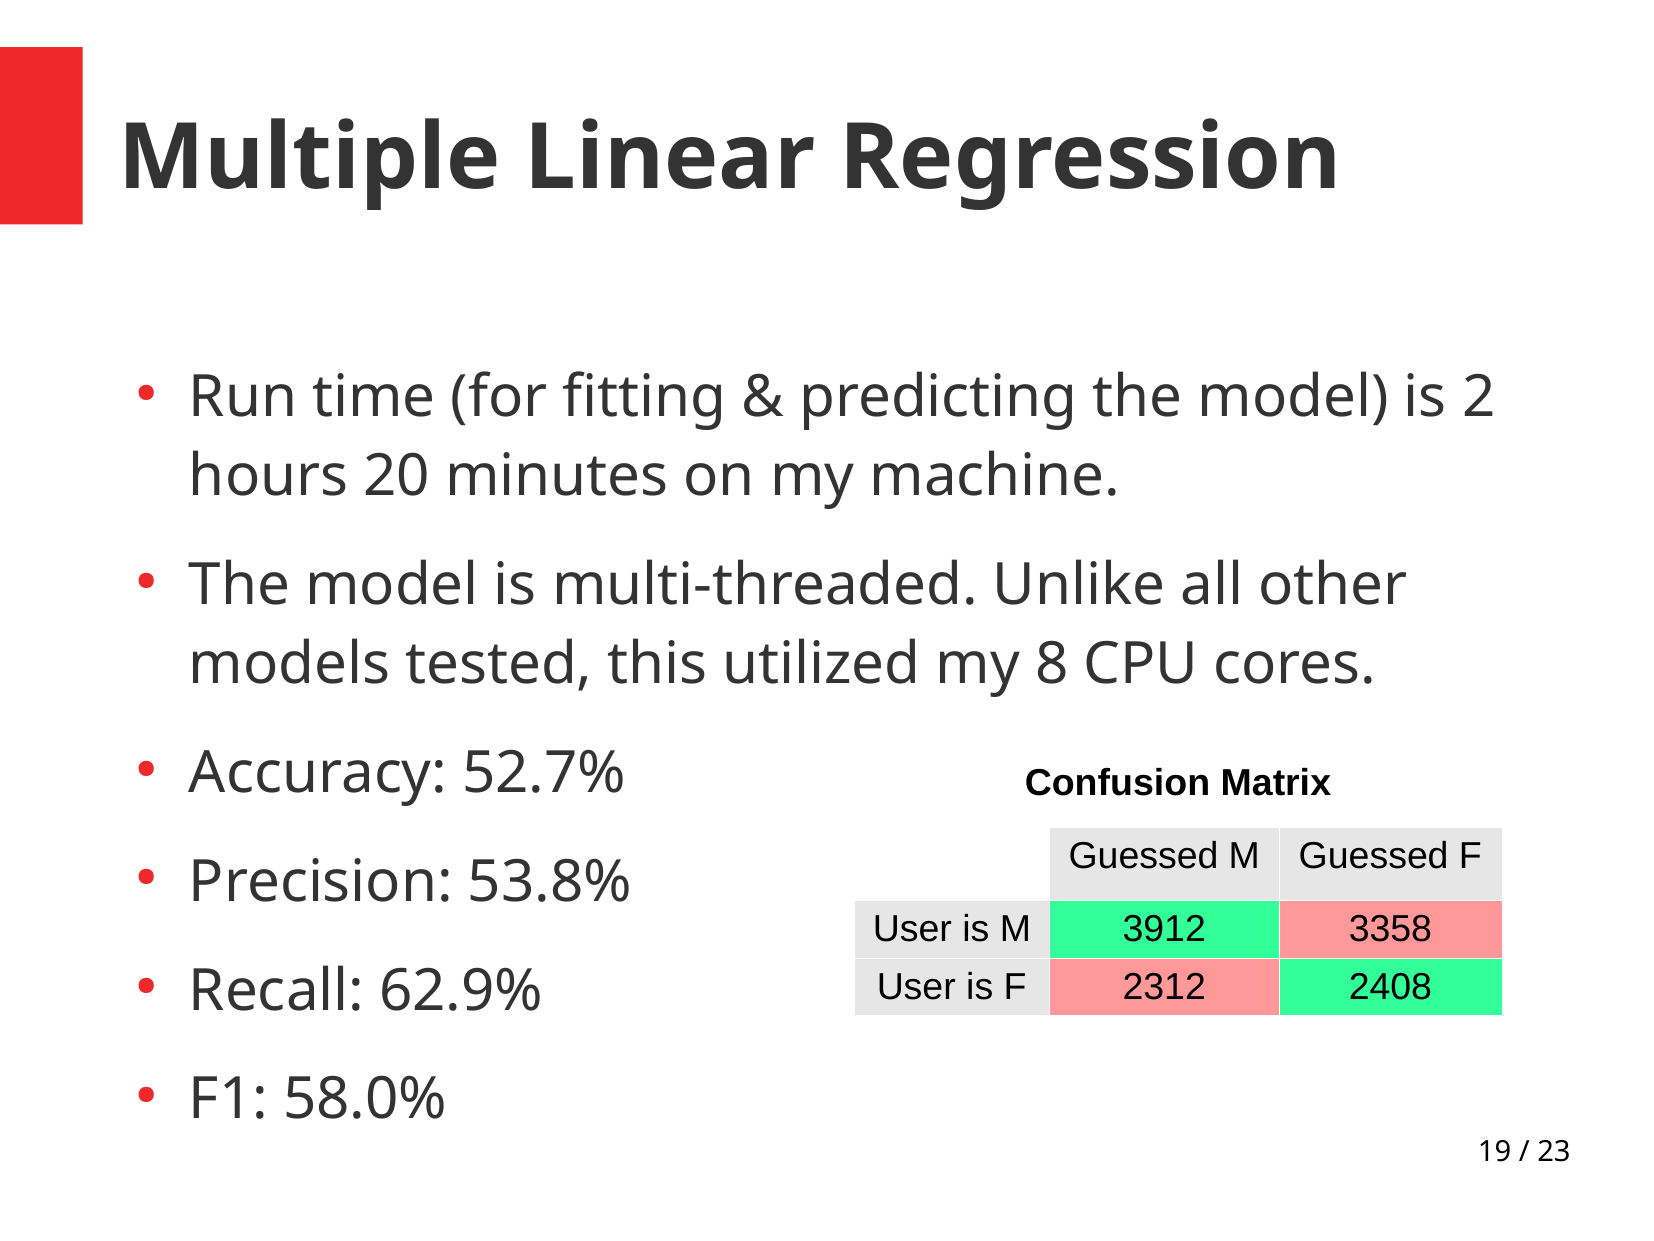

# Multiple Linear Regression
Run time (for fitting & predicting the model) is 2 hours 20 minutes on my machine.
The model is multi-threaded. Unlike all other models tested, this utilized my 8 CPU cores.
Accuracy: 52.7%
Precision: 53.8%
Recall: 62.9%
F1: 58.0%
| Confusion Matrix | | |
| --- | --- | --- |
| | Guessed M | Guessed F |
| User is M | 3912 | 3358 |
| User is F | 2312 | 2408 |
19